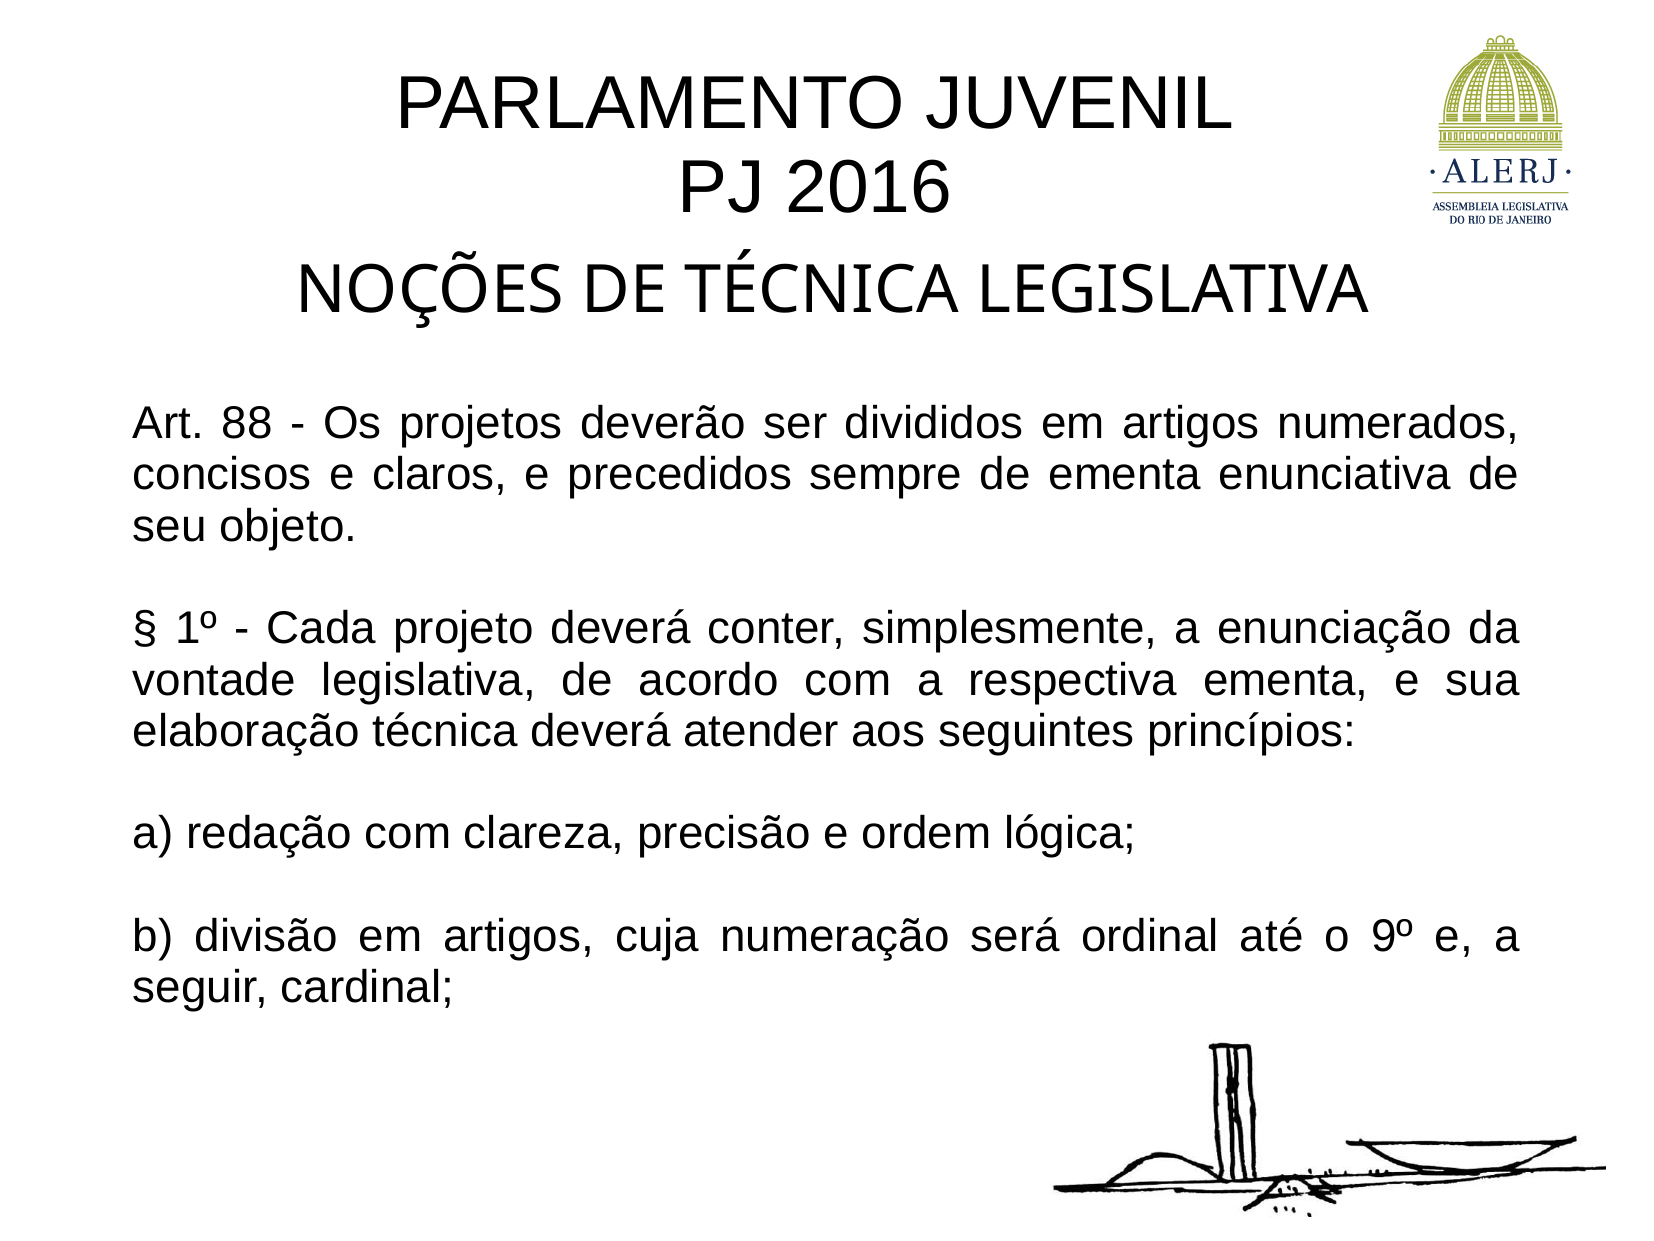

# PARLAMENTO JUVENIL PJ 2016
NOÇÕES DE TÉCNICA LEGISLATIVA
Art. 88 - Os projetos deverão ser divididos em artigos numerados, concisos e claros, e precedidos sempre de ementa enunciativa de seu objeto.
§ 1º - Cada projeto deverá conter, simplesmente, a enunciação da vontade legislativa, de acordo com a respectiva ementa, e sua elaboração técnica deverá atender aos seguintes princípios:
a) redação com clareza, precisão e ordem lógica;
b) divisão em artigos, cuja numeração será ordinal até o 9º e, a seguir, cardinal;